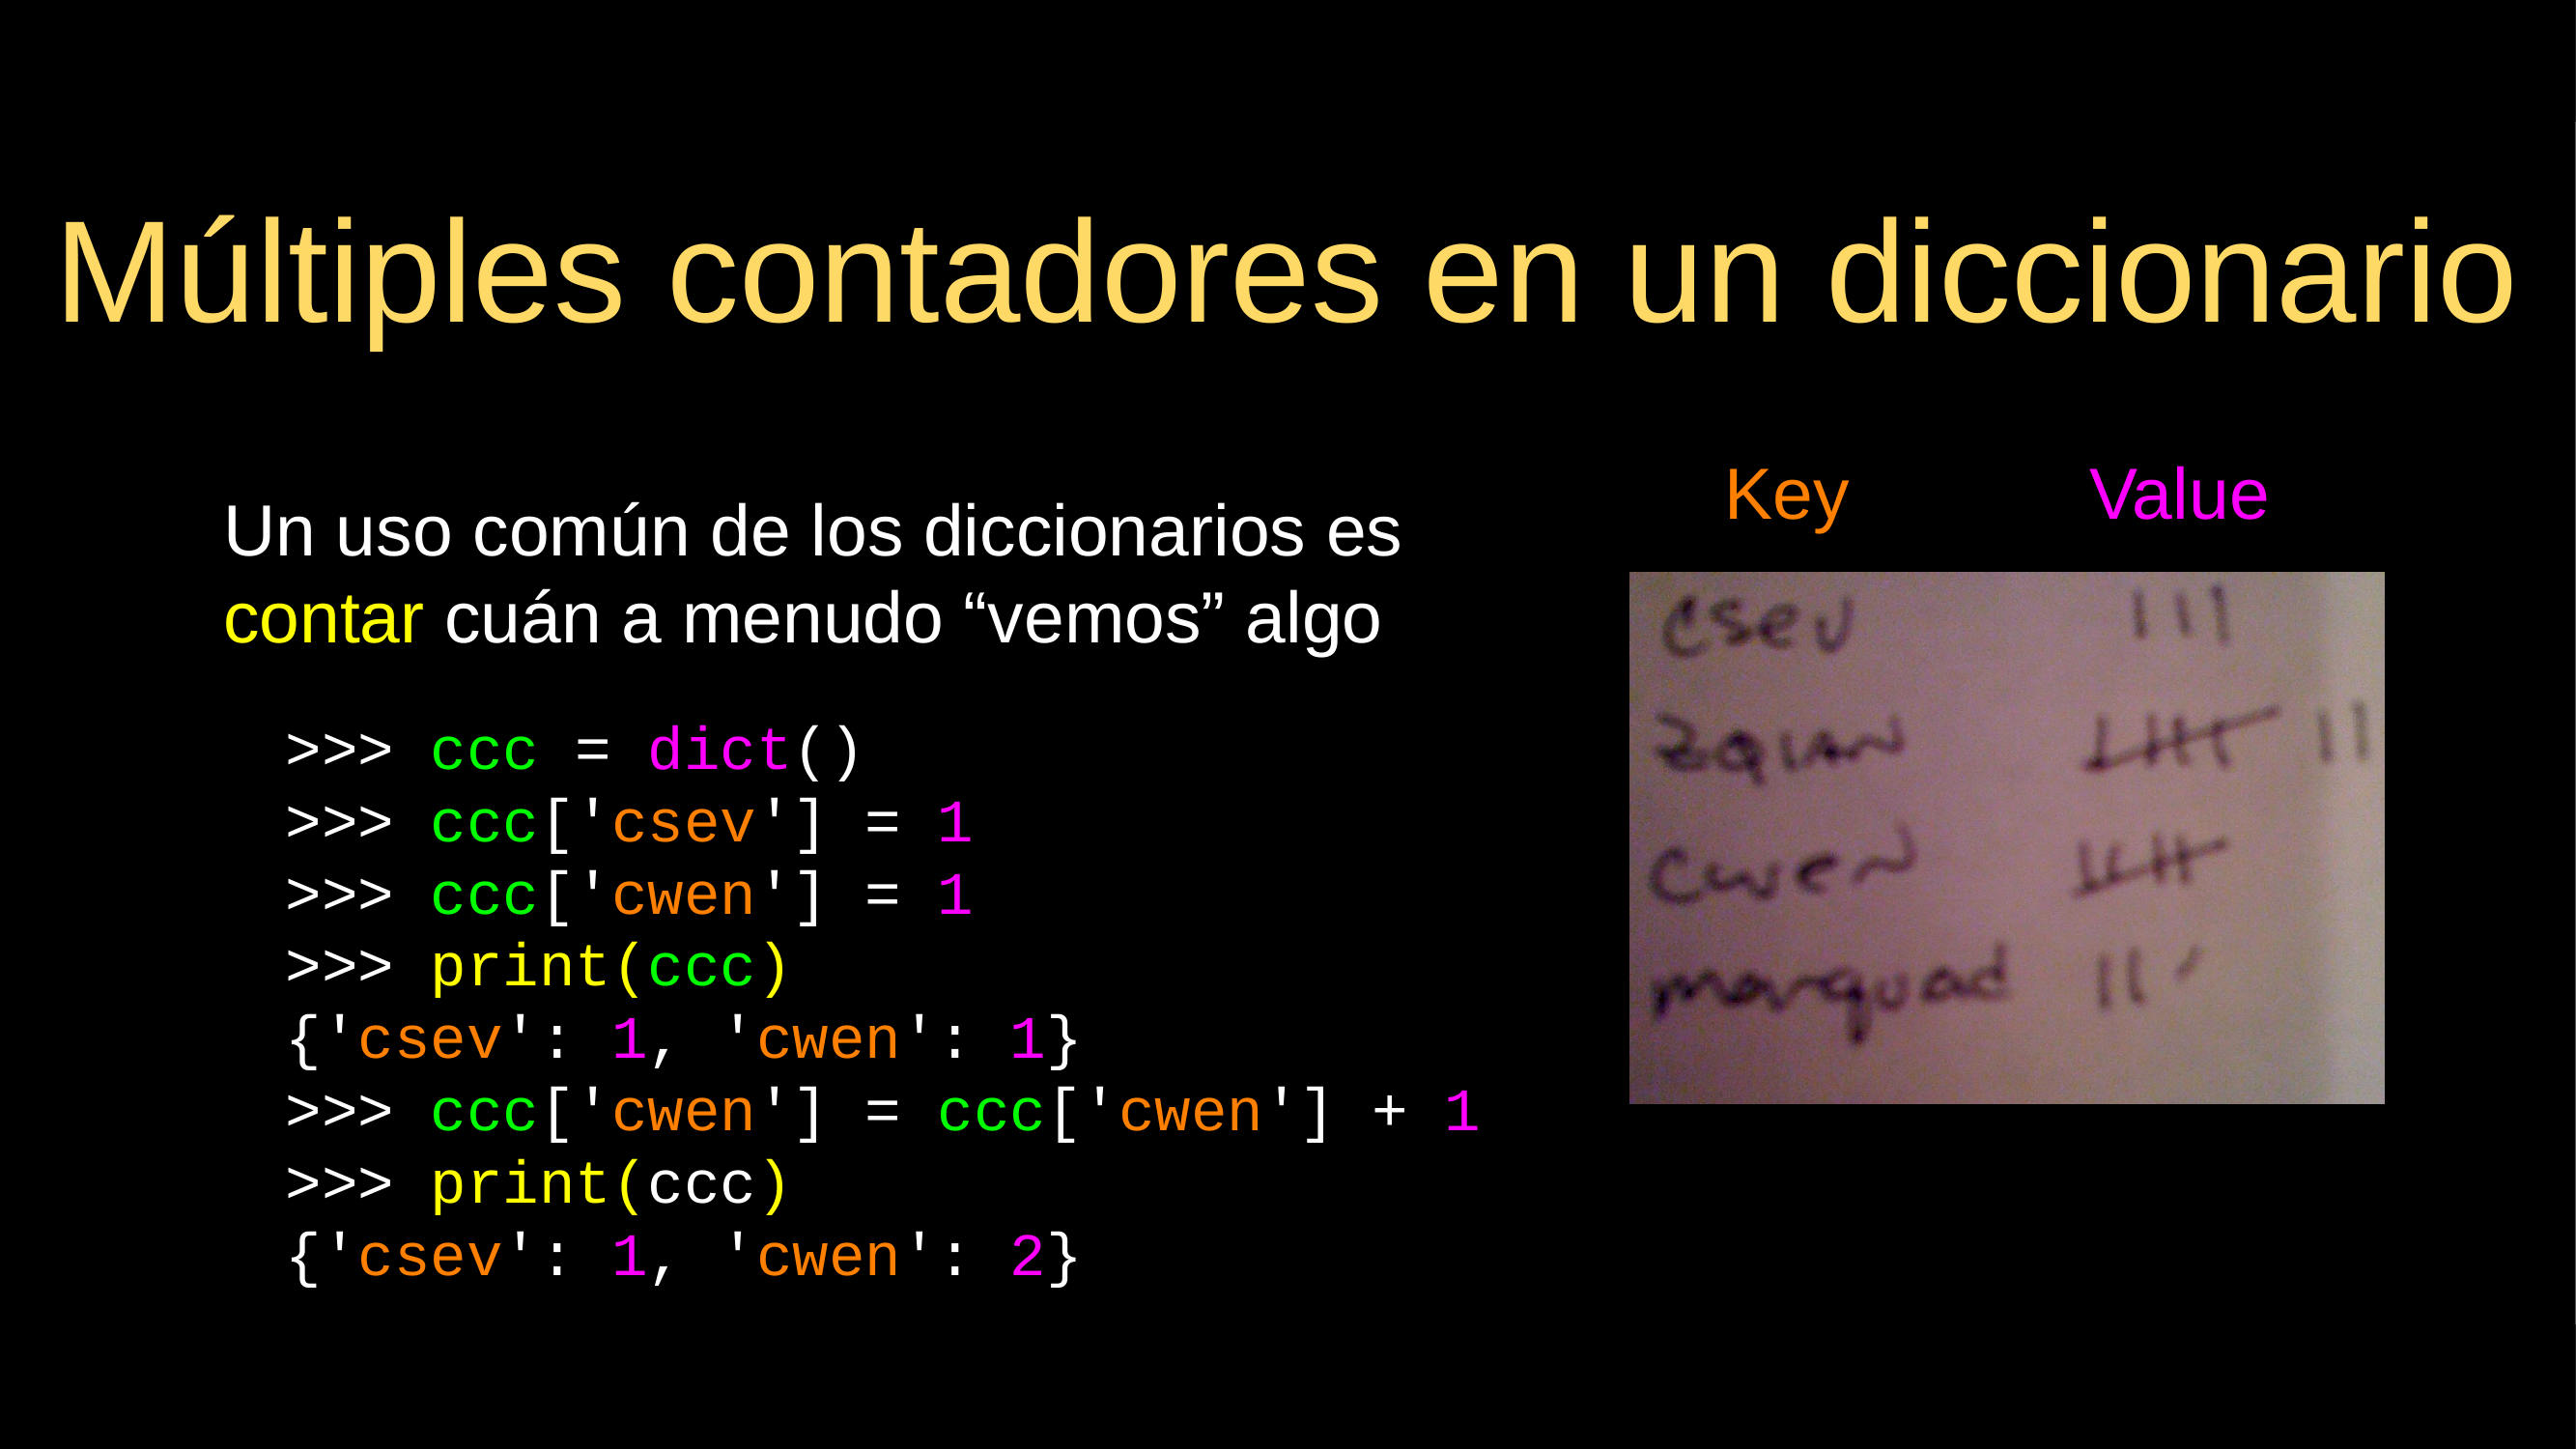

# Múltiples contadores en un diccionario
Un uso común de los diccionarios es contar cuán a menudo “vemos” algo
Key
Value
>>> ccc = dict()
>>> ccc['csev'] = 1
>>> ccc['cwen'] = 1
>>> print(ccc)
{'csev': 1, 'cwen': 1}
>>> ccc['cwen'] = ccc['cwen'] + 1
>>> print(ccc)
{'csev': 1, 'cwen': 2}